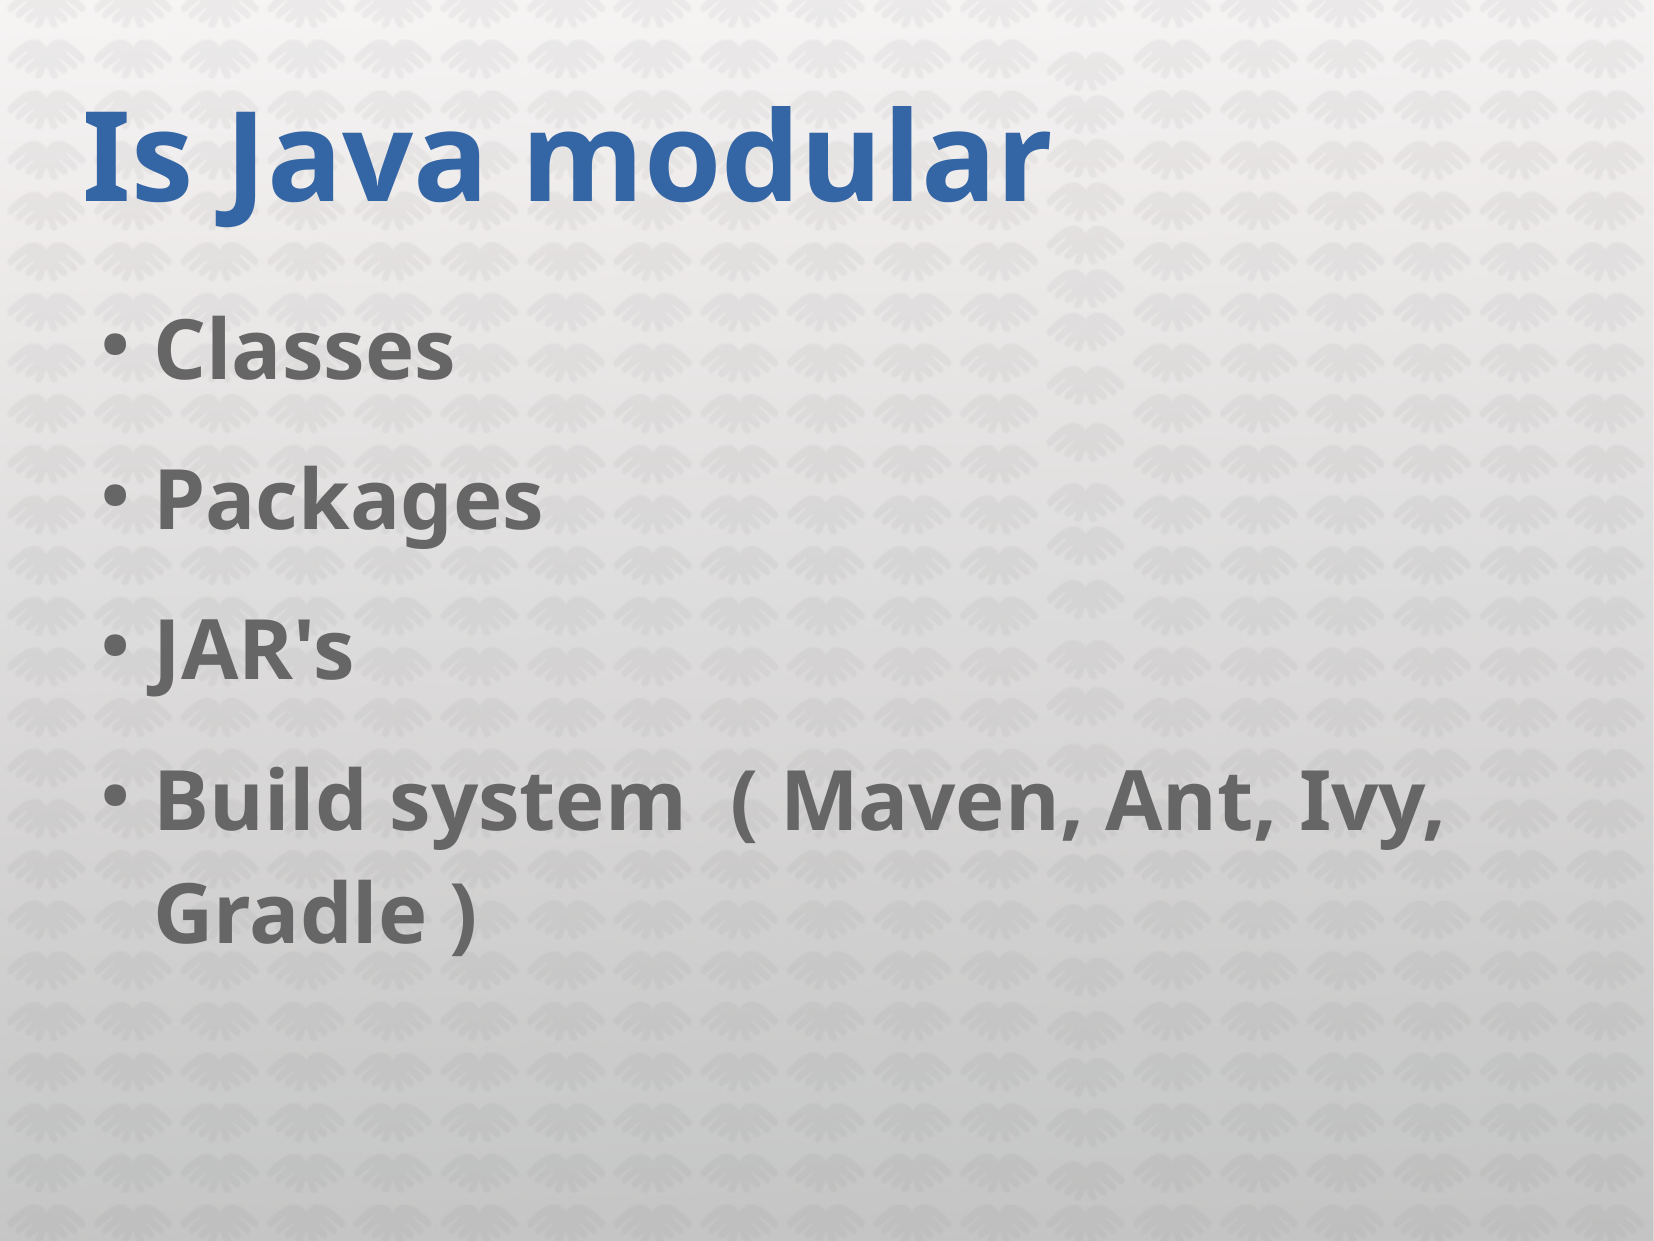

# Is Java modular
Classes
Packages
JAR's
Build system ( Maven, Ant, Ivy, Gradle )